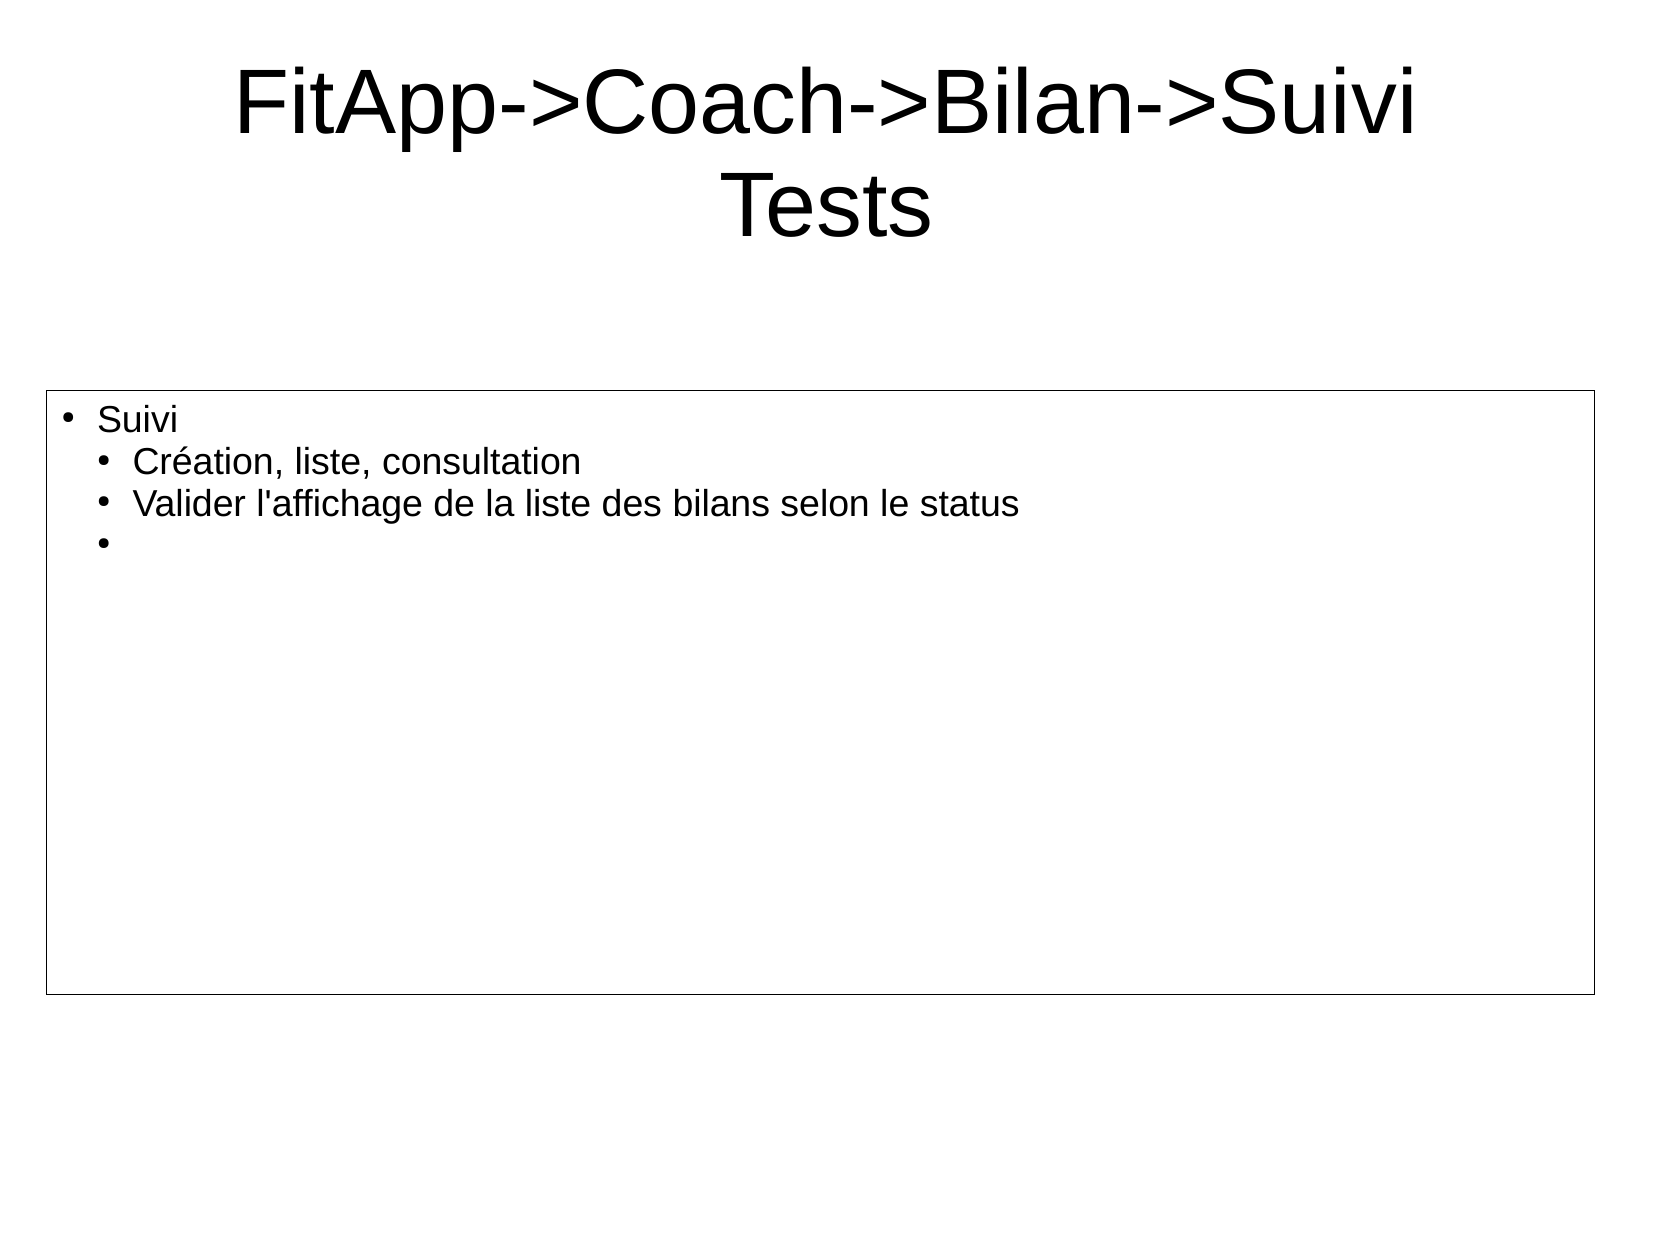

# FitApp->Coach->Bilan->Suivi Tests
Suivi
Création, liste, consultation
Valider l'affichage de la liste des bilans selon le status